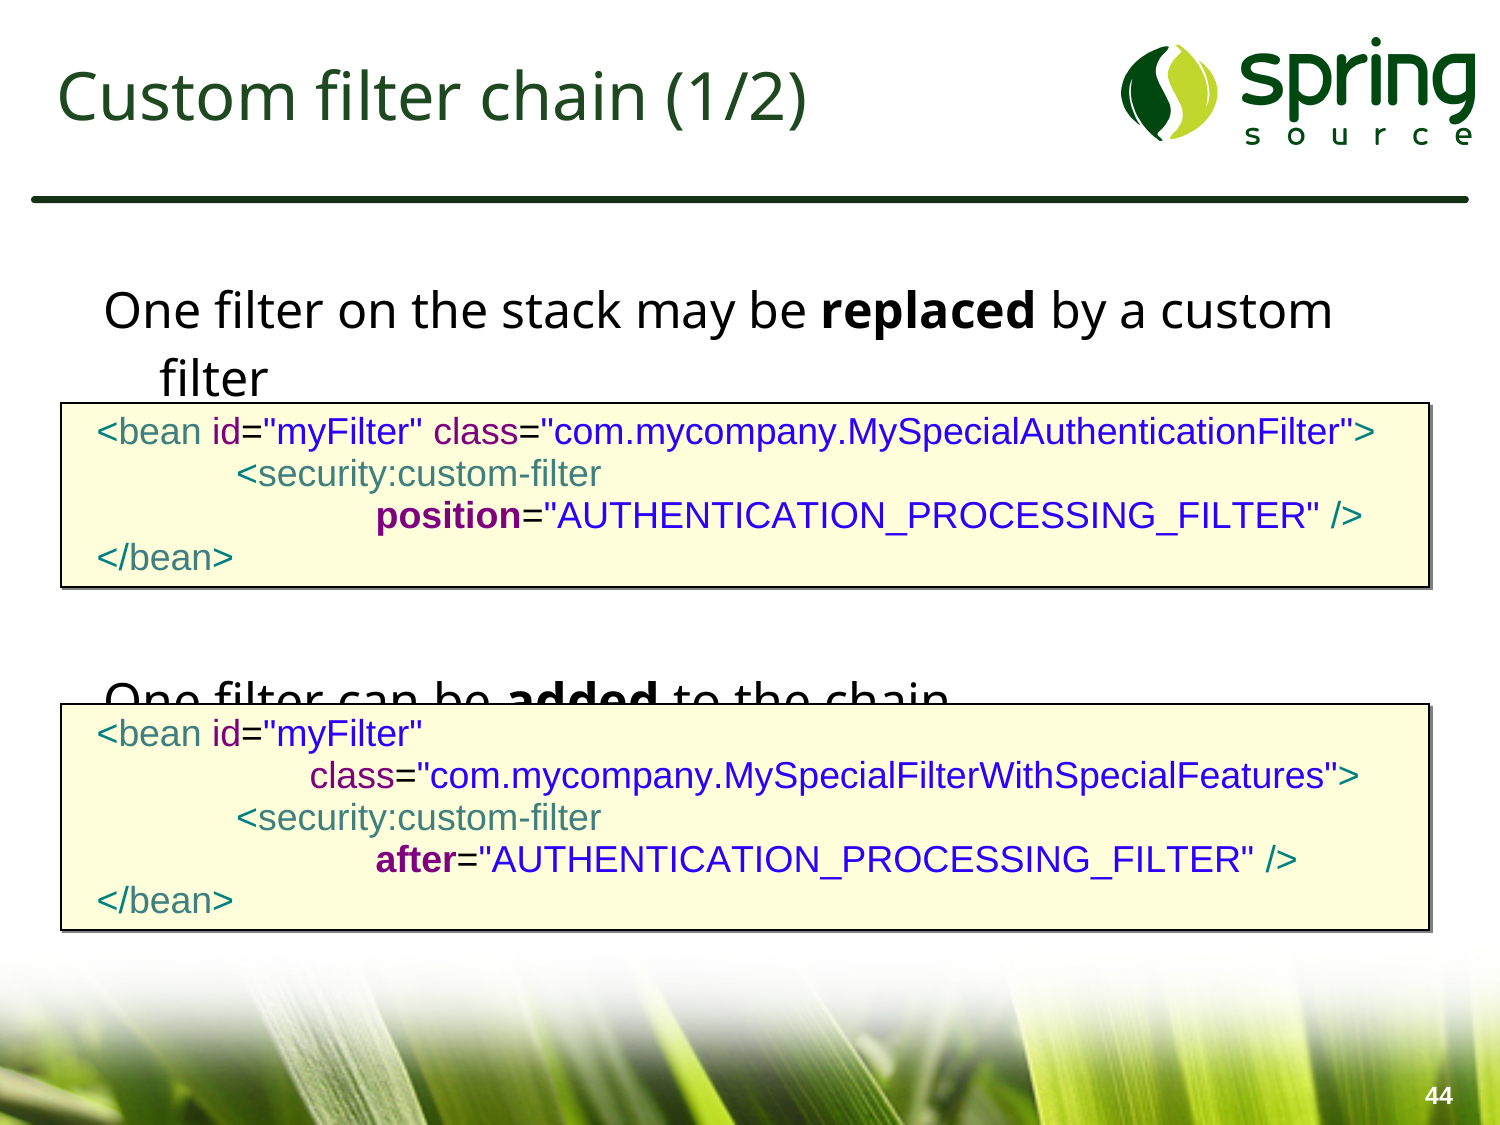

# Custom filter chain (1/2)
One filter on the stack may be replaced by a custom filter
One filter can be added to the chain
 <bean id="myFilter" class="com.mycompany.MySpecialAuthenticationFilter">
 	 <security:custom-filter
		position="AUTHENTICATION_PROCESSING_FILTER" />
 </bean>
 <bean id="myFilter"
	 class="com.mycompany.MySpecialFilterWithSpecialFeatures">
 	 <security:custom-filter
		after="AUTHENTICATION_PROCESSING_FILTER" />
 </bean>